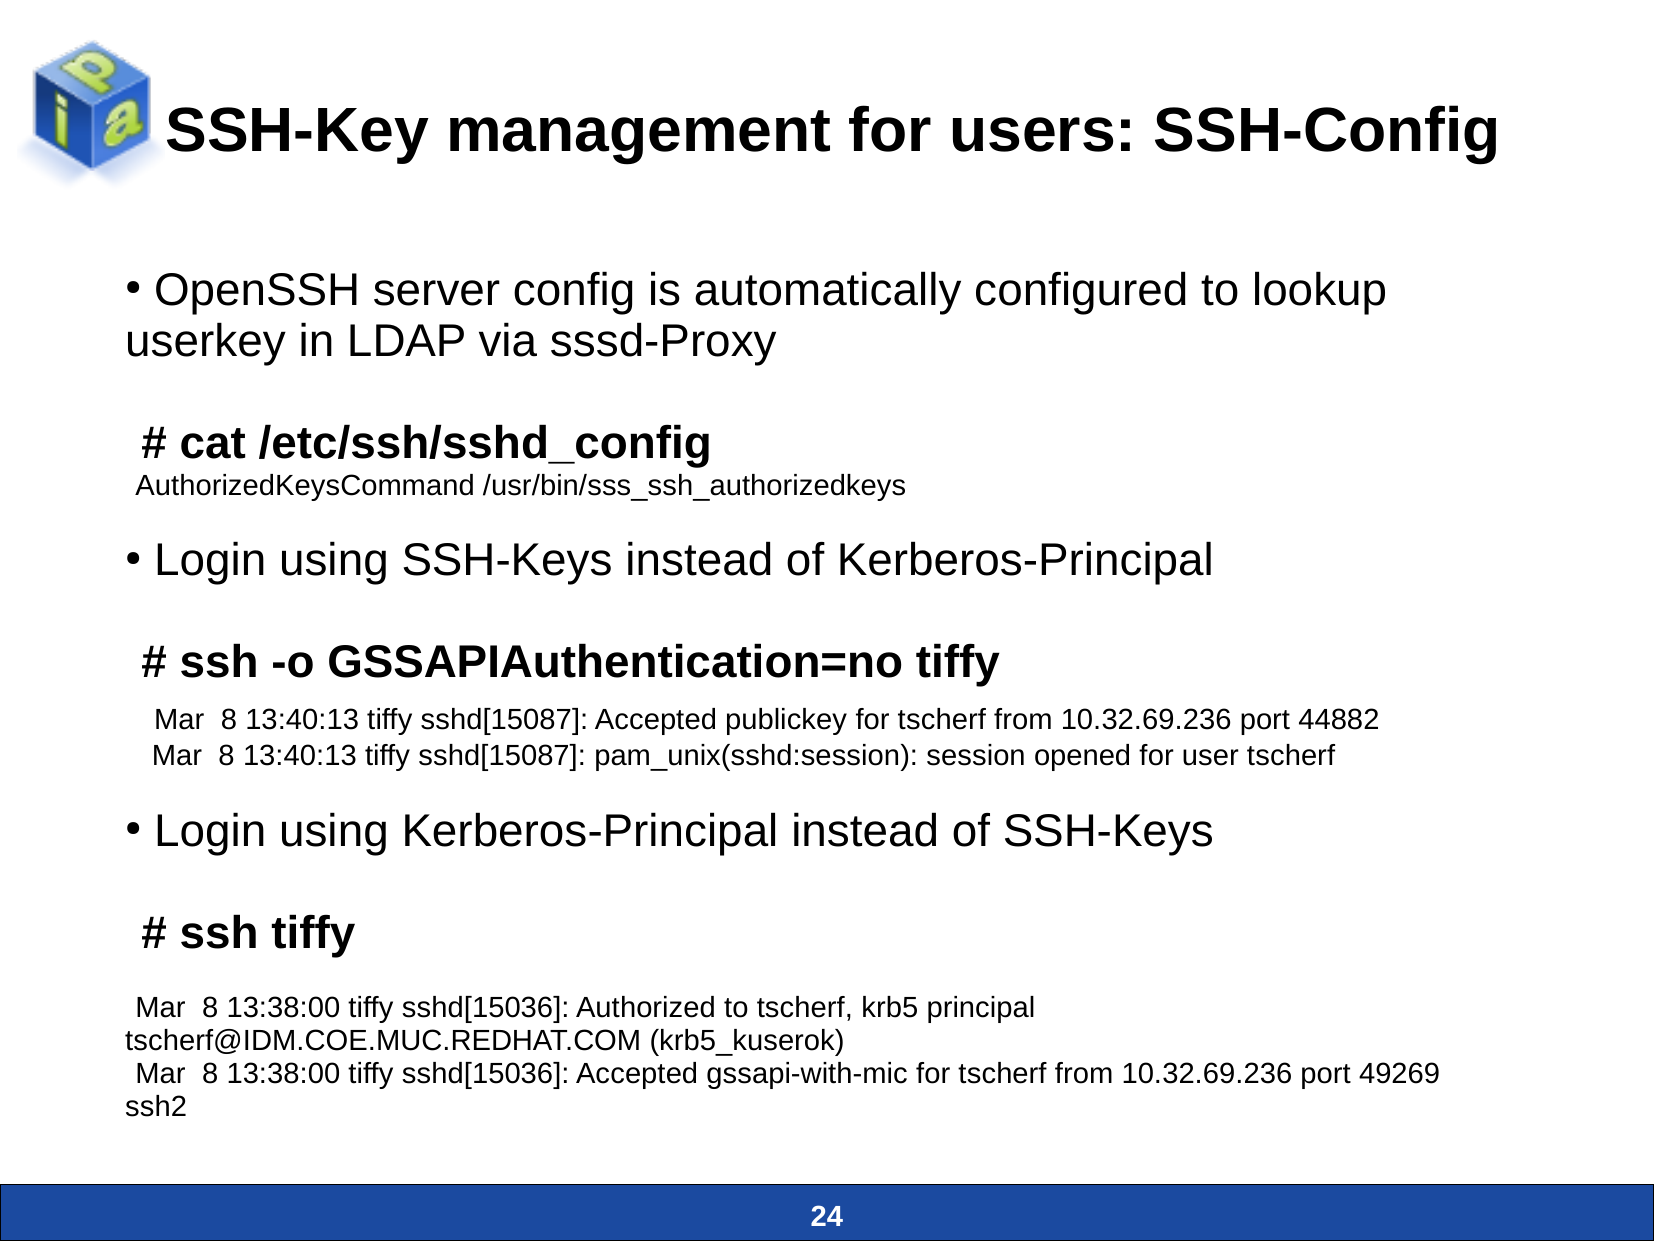

# SSH-Key management for users: SSH-Config
 OpenSSH server config is automatically configured to lookup userkey in LDAP via sssd-Proxy
# cat /etc/ssh/sshd_config
AuthorizedKeysCommand /usr/bin/sss_ssh_authorizedkeys
 Login using SSH-Keys instead of Kerberos-Principal
# ssh -o GSSAPIAuthentication=no tiffy
 Mar 8 13:40:13 tiffy sshd[15087]: Accepted publickey for tscherf from 10.32.69.236 port 44882
 Mar 8 13:40:13 tiffy sshd[15087]: pam_unix(sshd:session): session opened for user tscherf
 Login using Kerberos-Principal instead of SSH-Keys
# ssh tiffy
Mar 8 13:38:00 tiffy sshd[15036]: Authorized to tscherf, krb5 principal tscherf@IDM.COE.MUC.REDHAT.COM (krb5_kuserok)
Mar 8 13:38:00 tiffy sshd[15036]: Accepted gssapi-with-mic for tscherf from 10.32.69.236 port 49269 ssh2
24